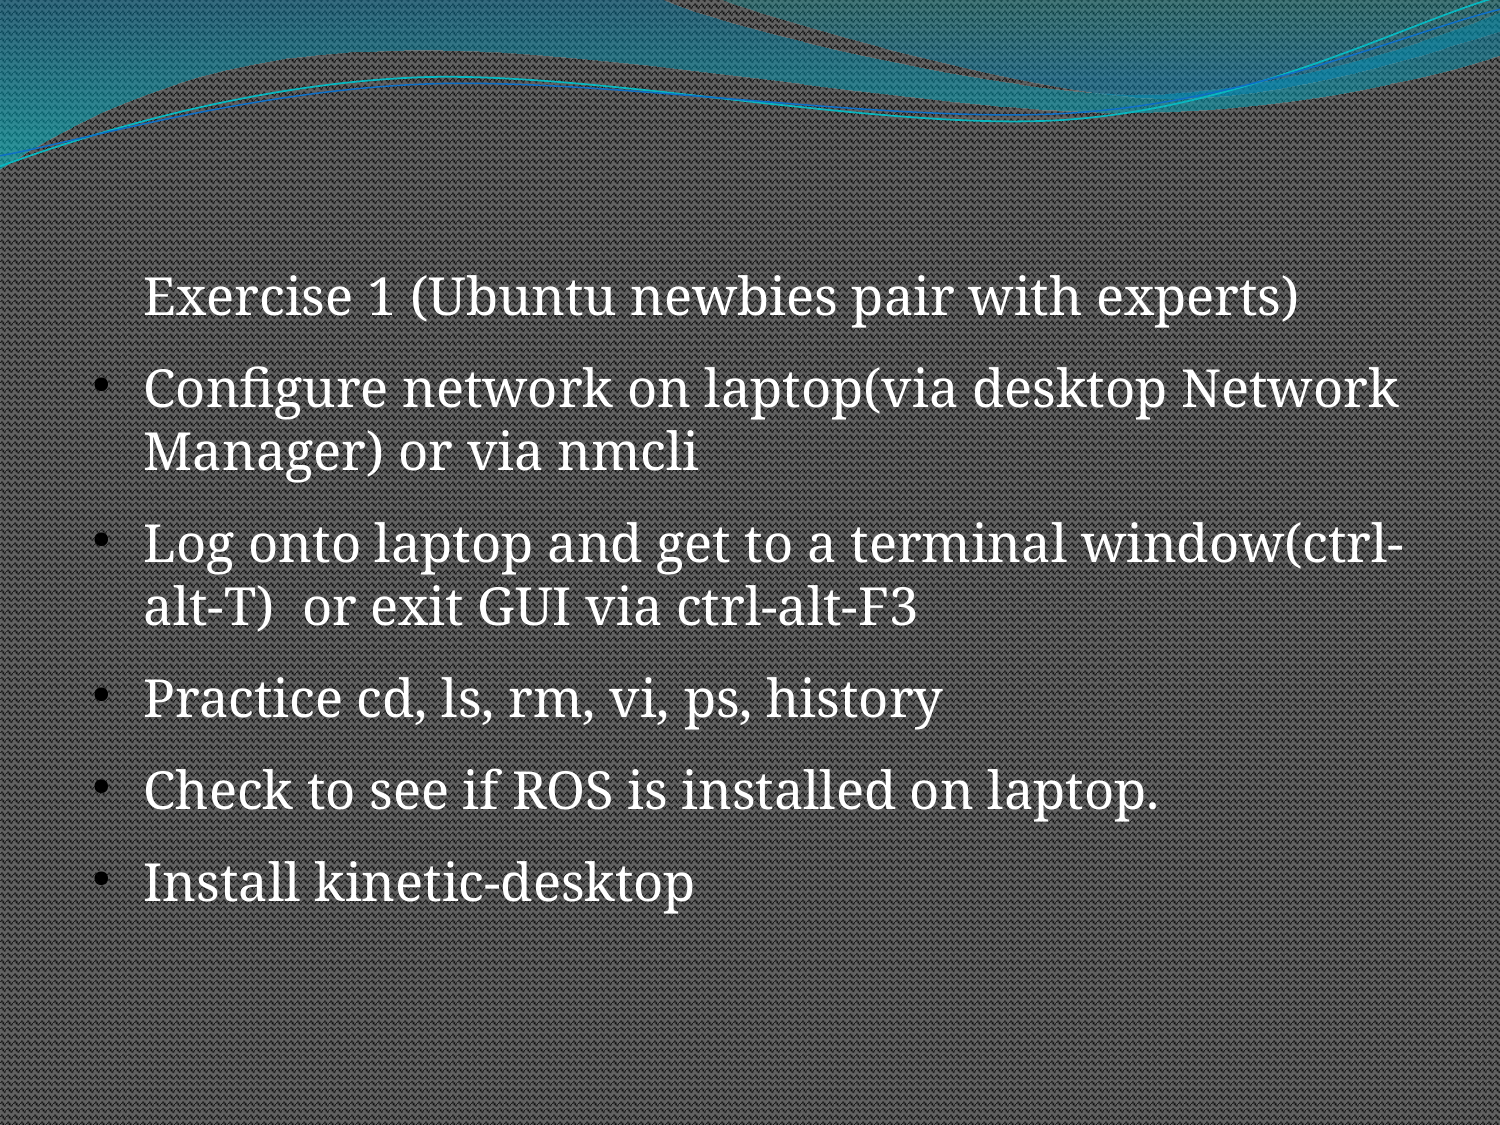

# Exercise 1 (Ubuntu newbies pair with experts)
Configure network on laptop(via desktop Network Manager) or via nmcli
Log onto laptop and get to a terminal window(ctrl-alt-T) or exit GUI via ctrl-alt-F3
Practice cd, ls, rm, vi, ps, history
Check to see if ROS is installed on laptop.
Install kinetic-desktop